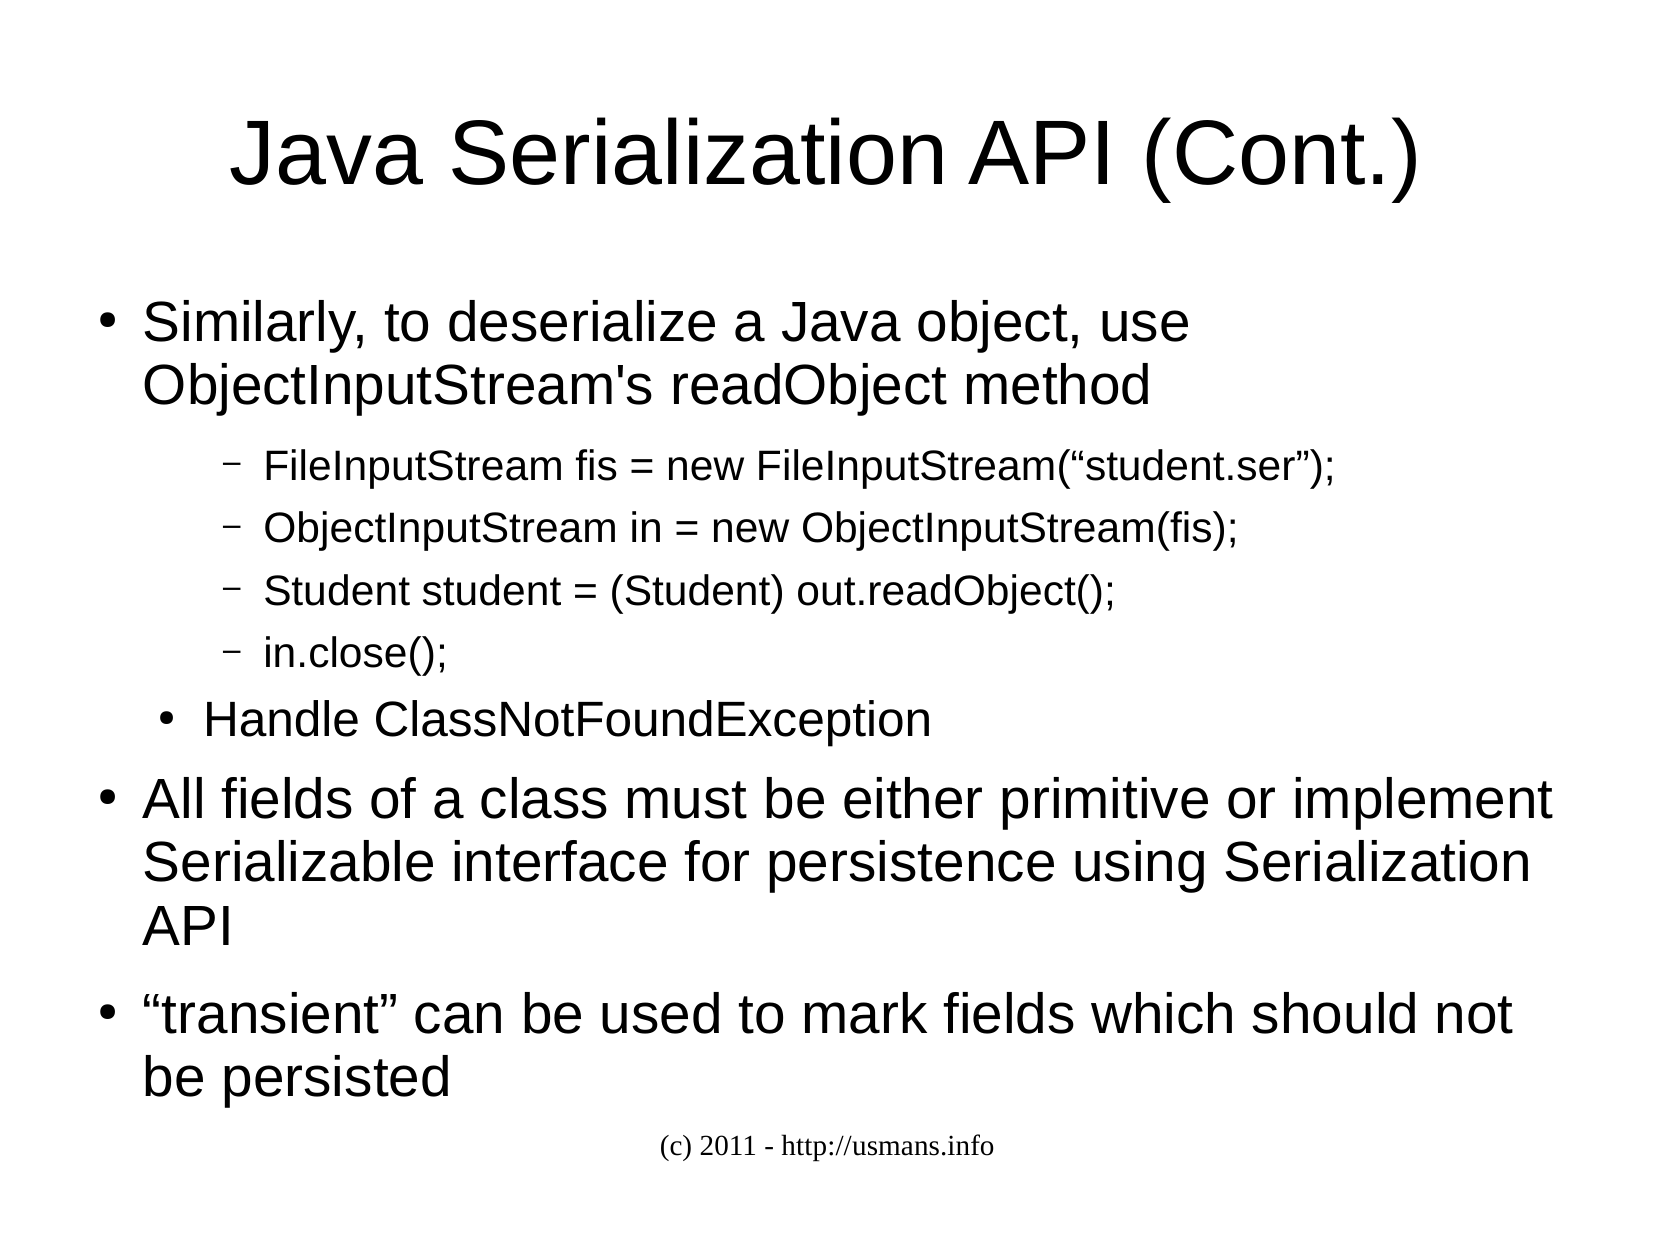

# Java Serialization API (Cont.)
Similarly, to deserialize a Java object, use ObjectInputStream's readObject method
FileInputStream fis = new FileInputStream(“student.ser”);
ObjectInputStream in = new ObjectInputStream(fis);
Student student = (Student) out.readObject();
in.close();
Handle ClassNotFoundException
All fields of a class must be either primitive or implement Serializable interface for persistence using Serialization API
“transient” can be used to mark fields which should not be persisted
(c) 2011 - http://usmans.info